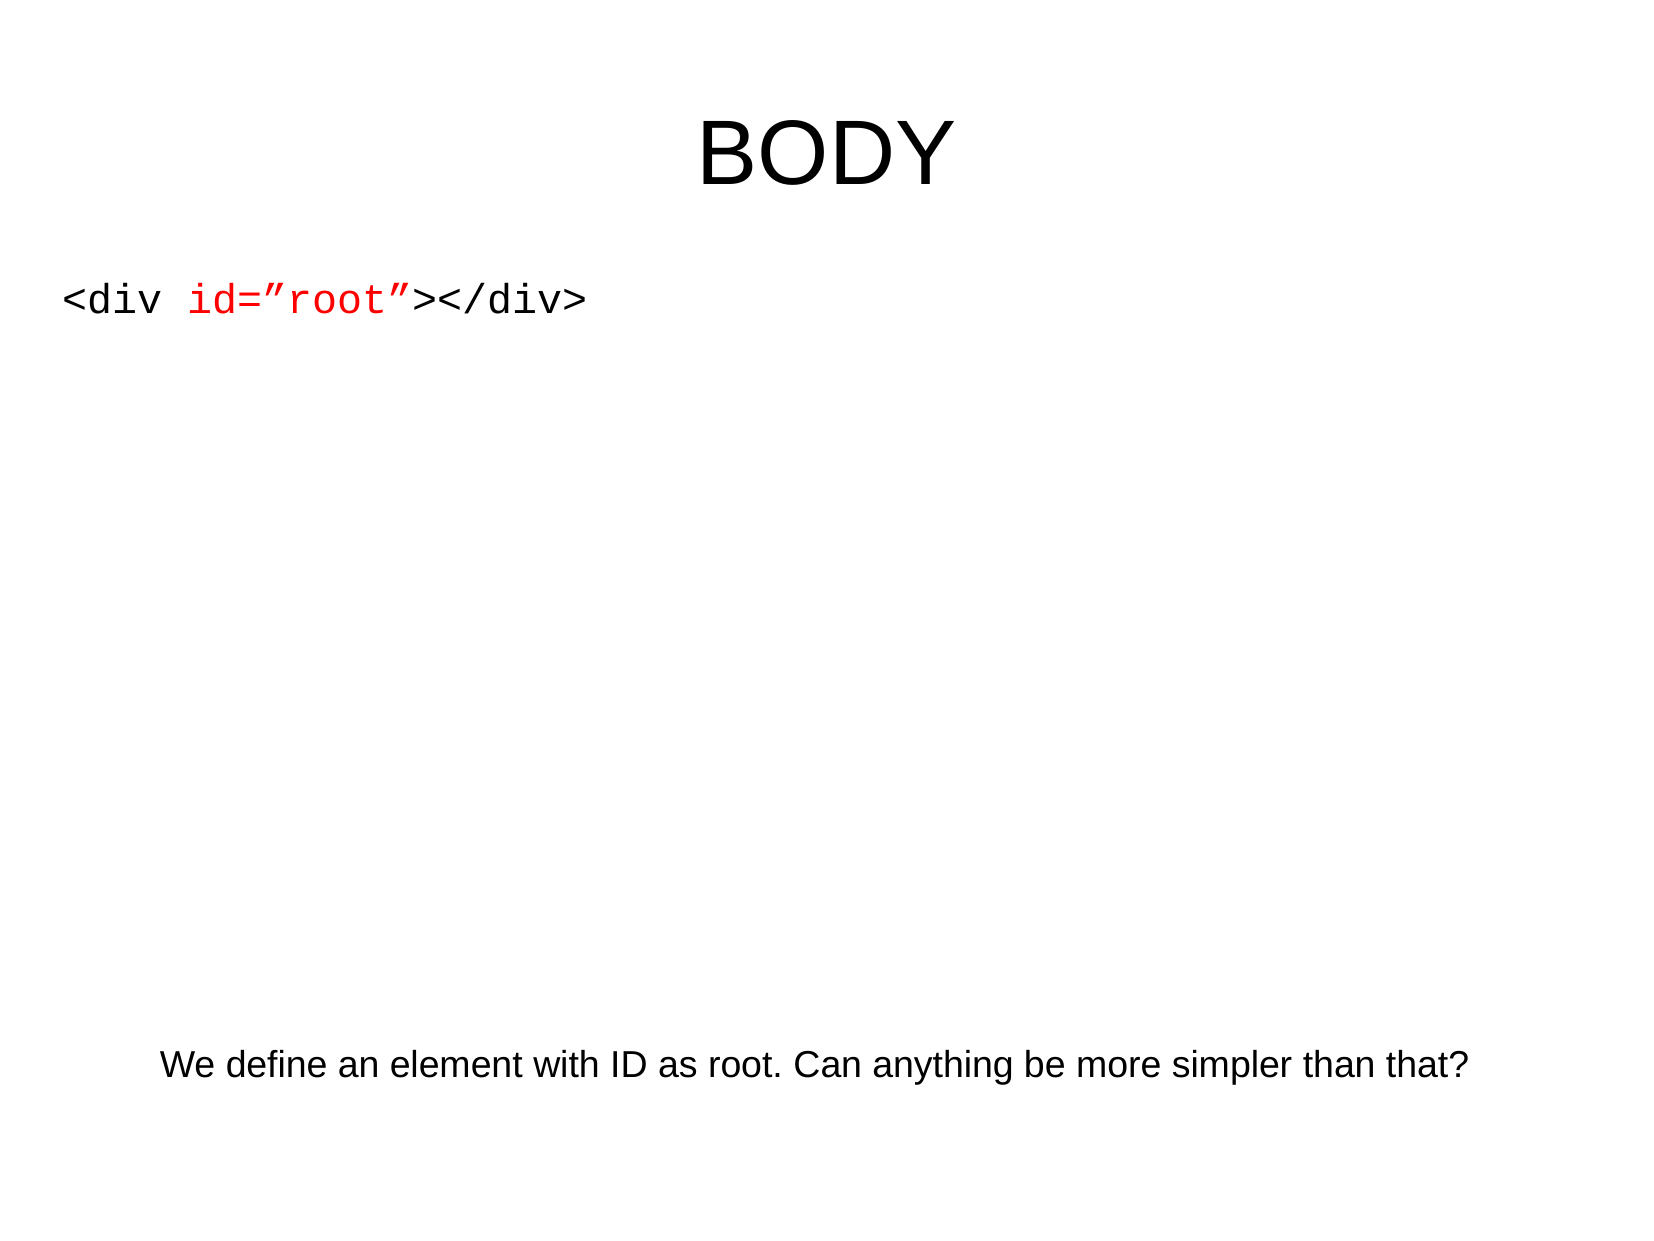

# BODY
<div id=”root”></div>
We define an element with ID as root. Can anything be more simpler than that?